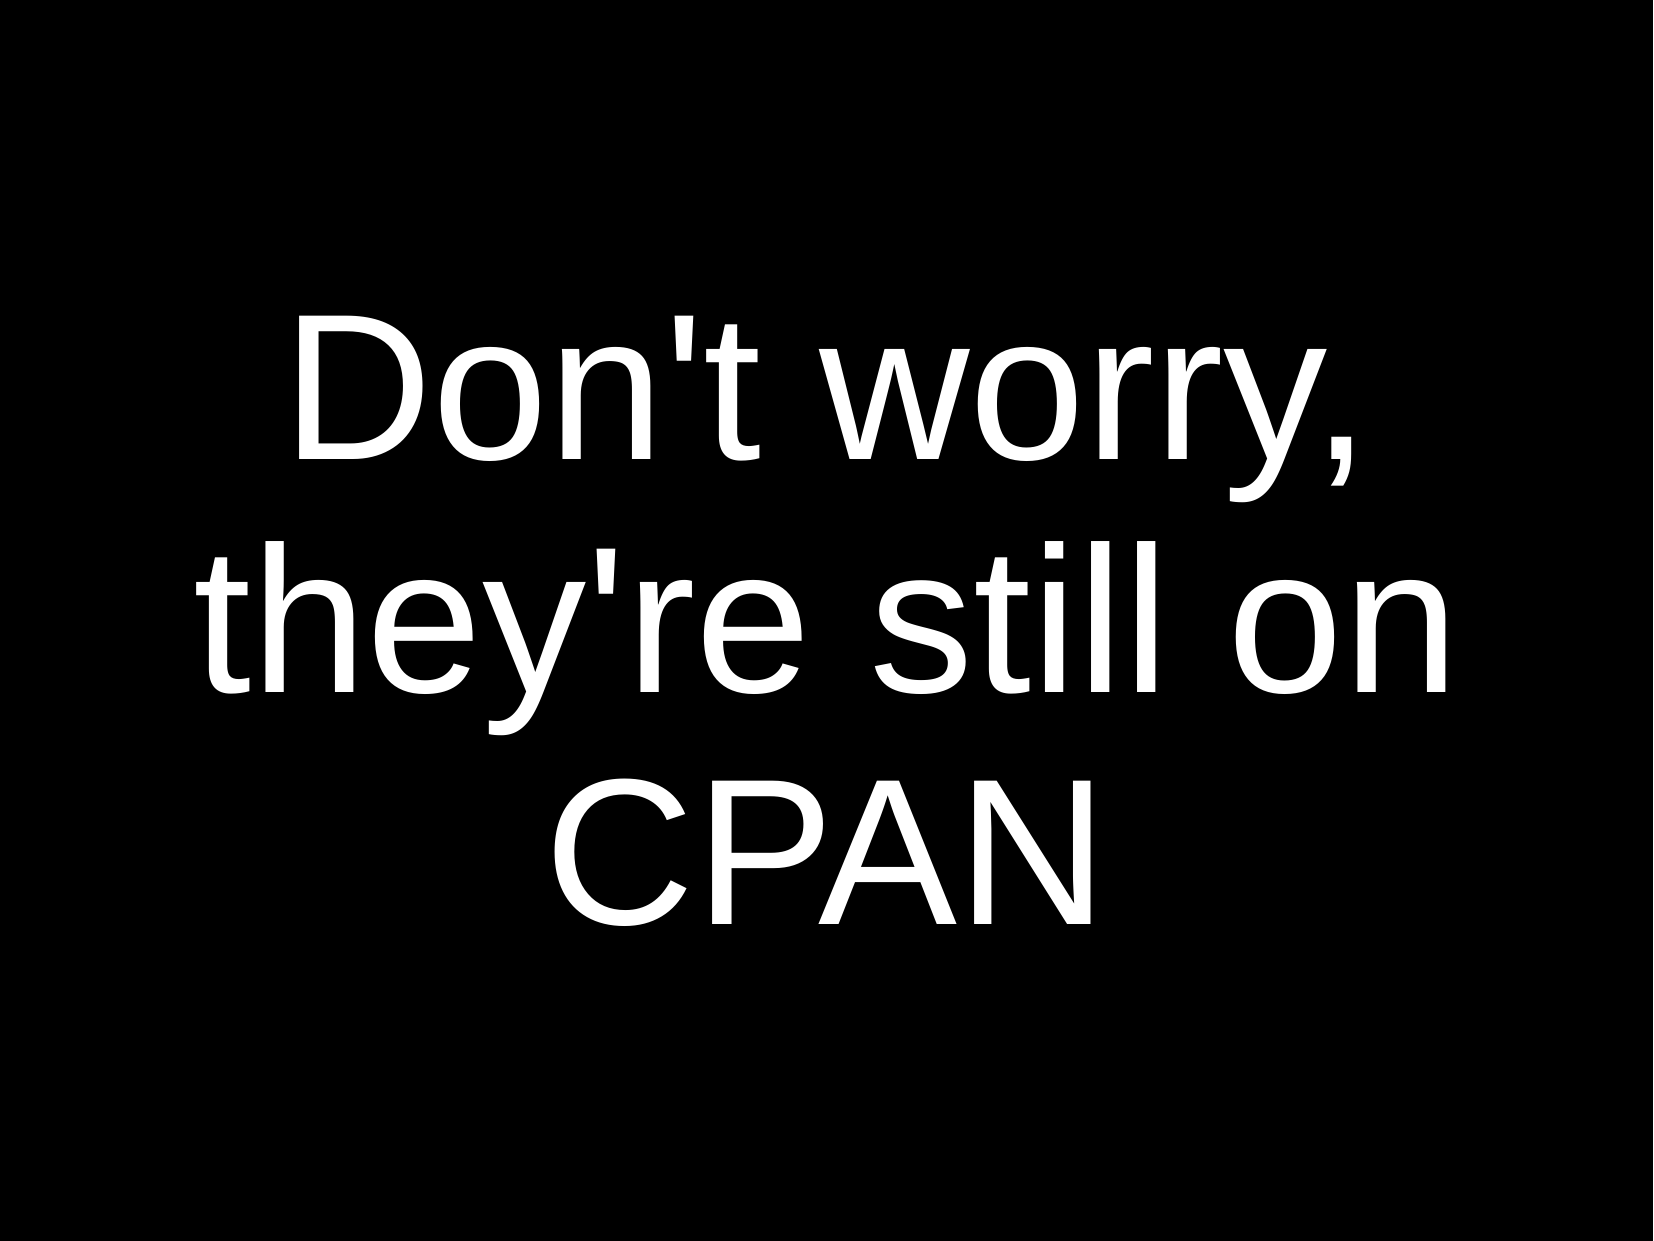

# Don't worry, they're still on CPAN